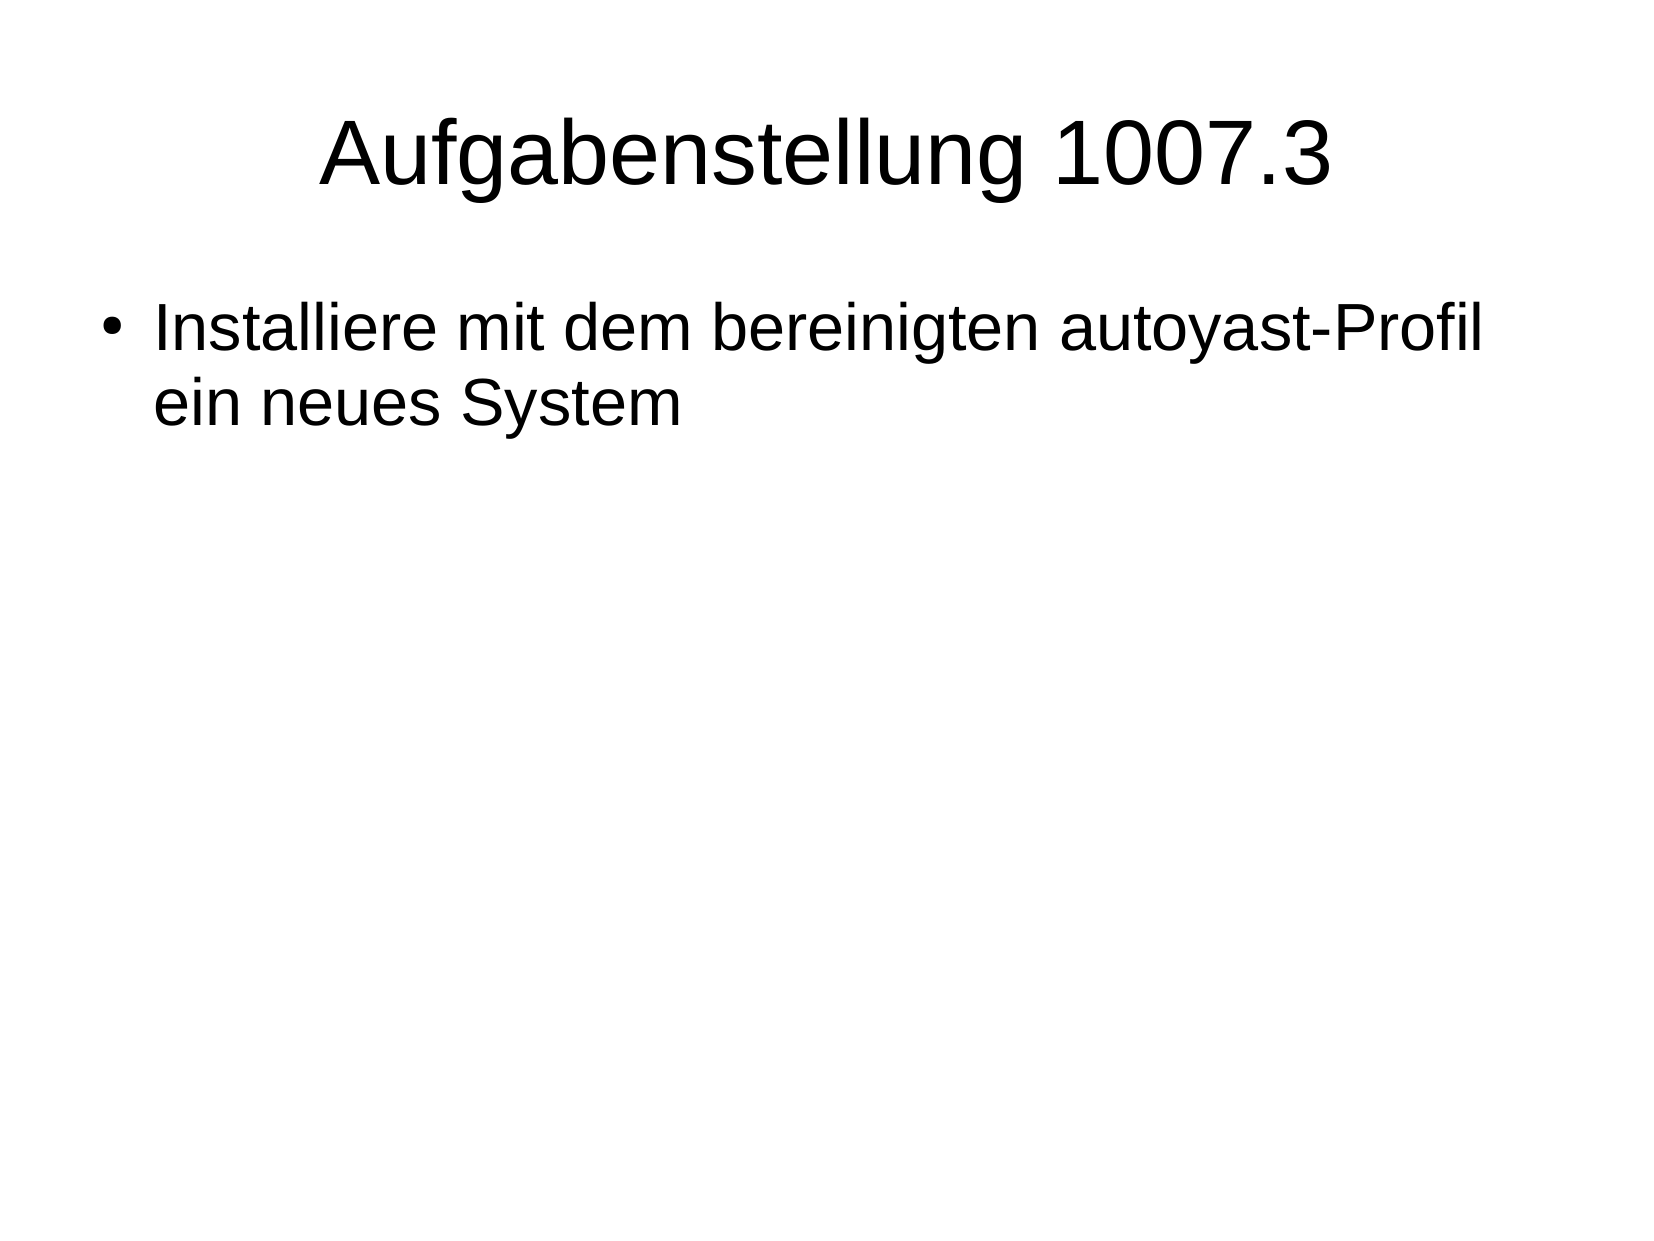

# Aufgabenstellung 1007.3
Installiere mit dem bereinigten autoyast-Profil ein neues System